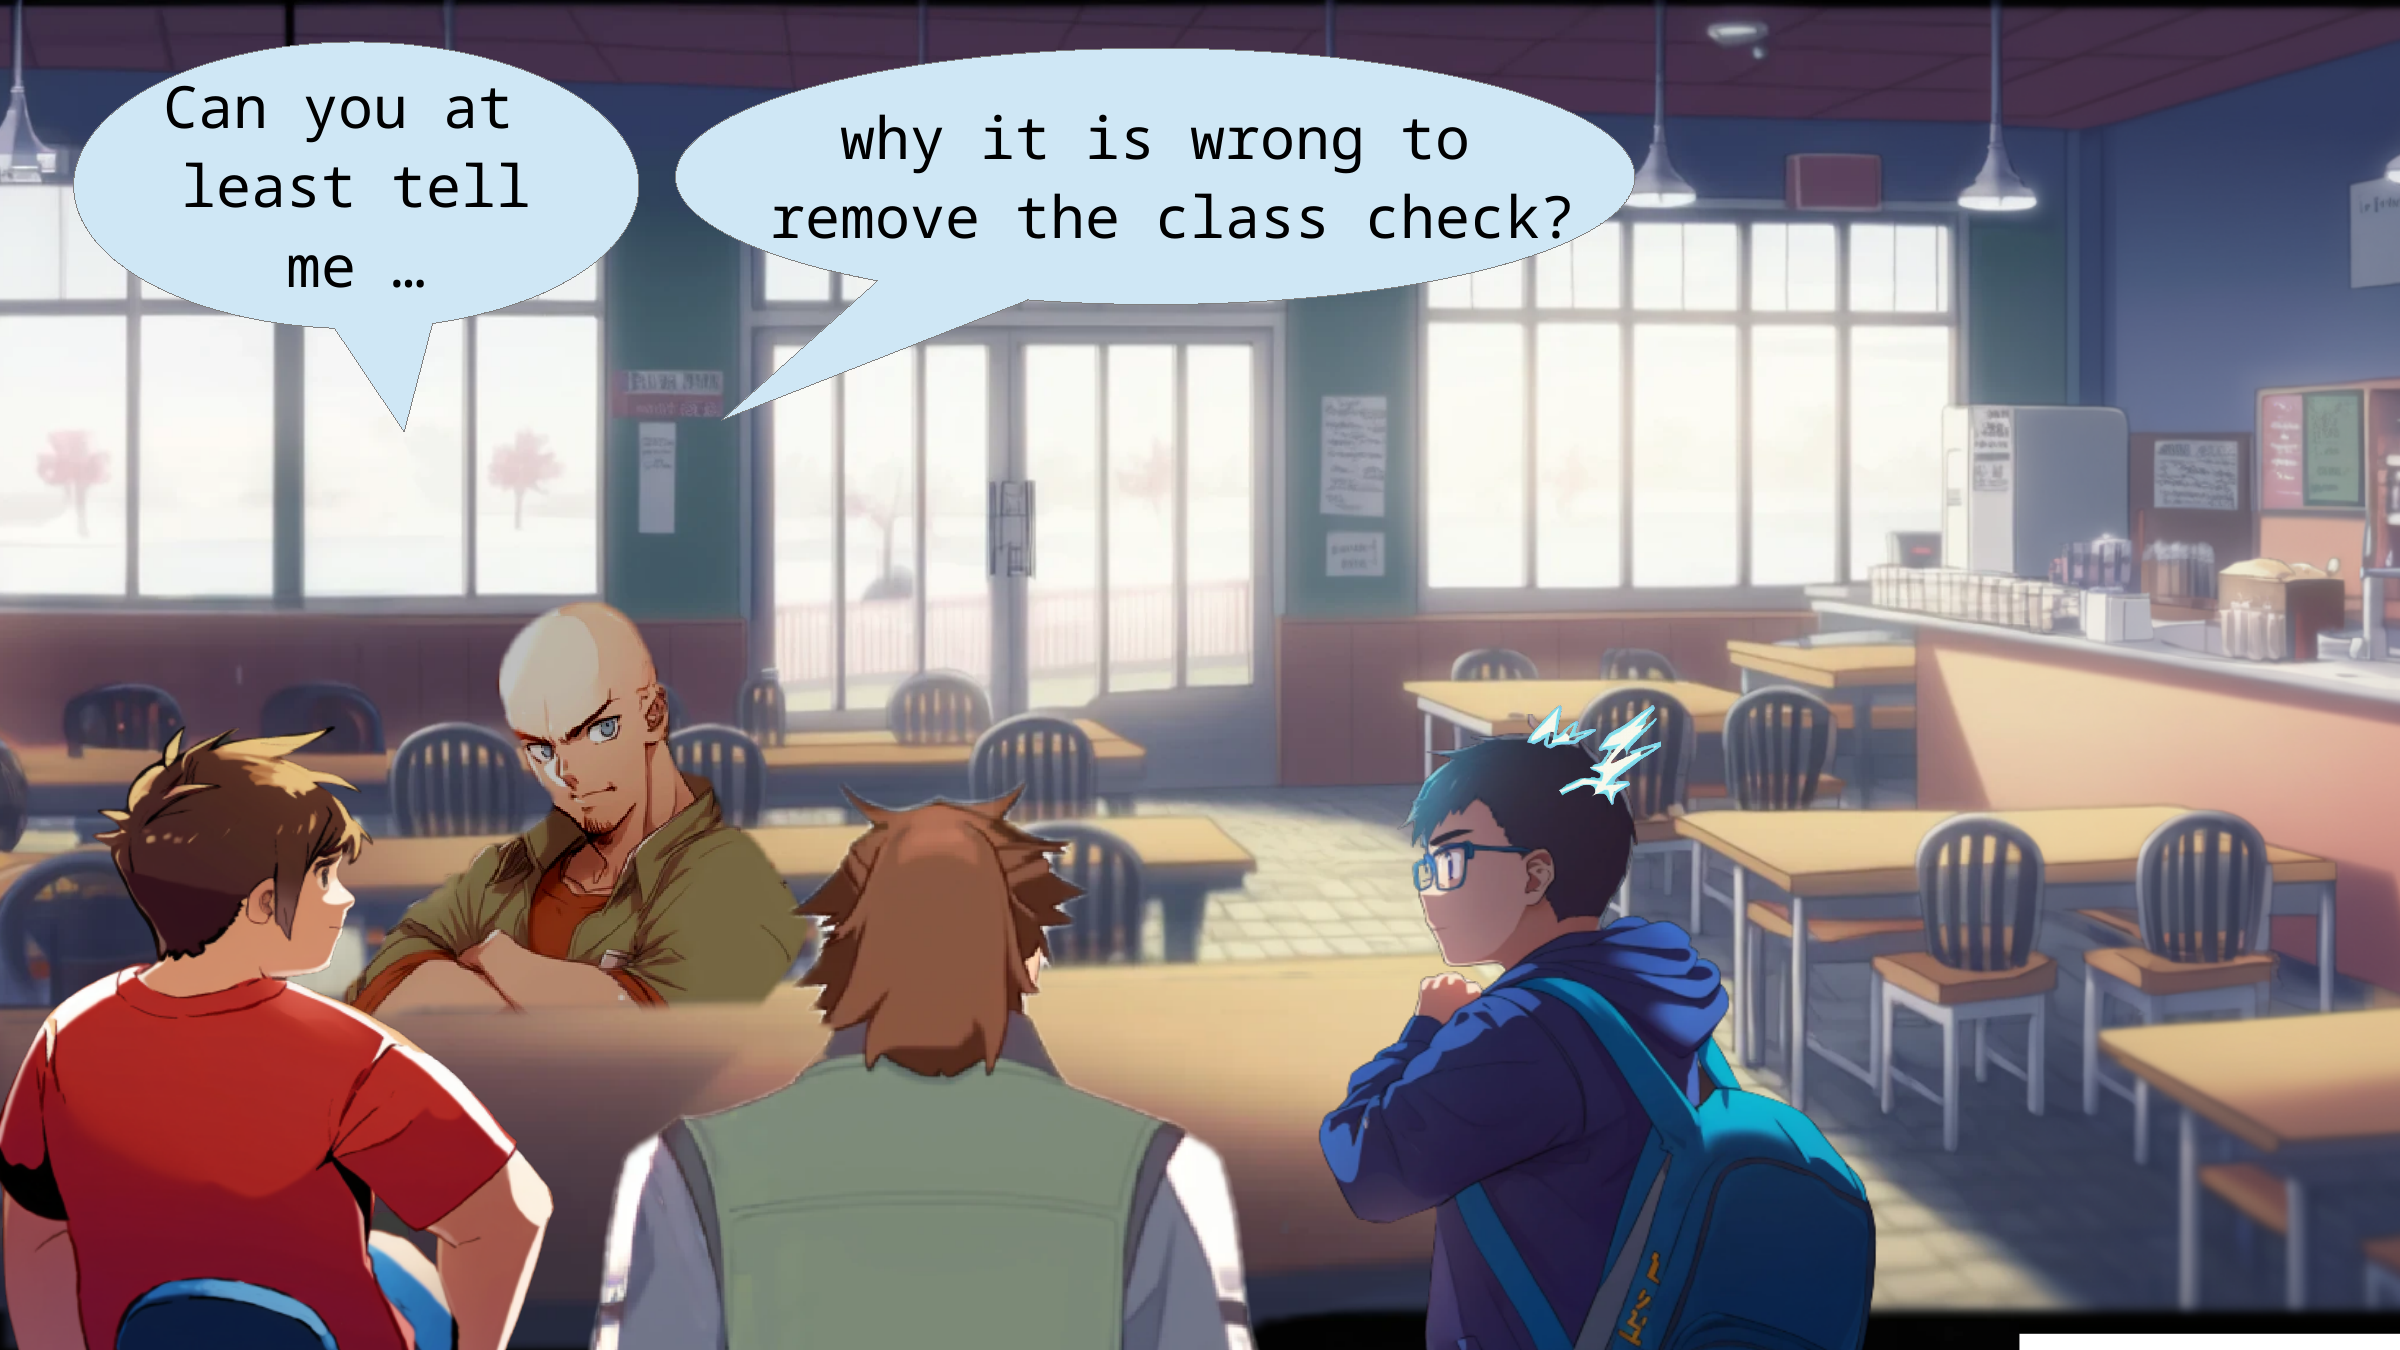

Can you at
least tell
me …
why it is wrong to
 remove the class check?